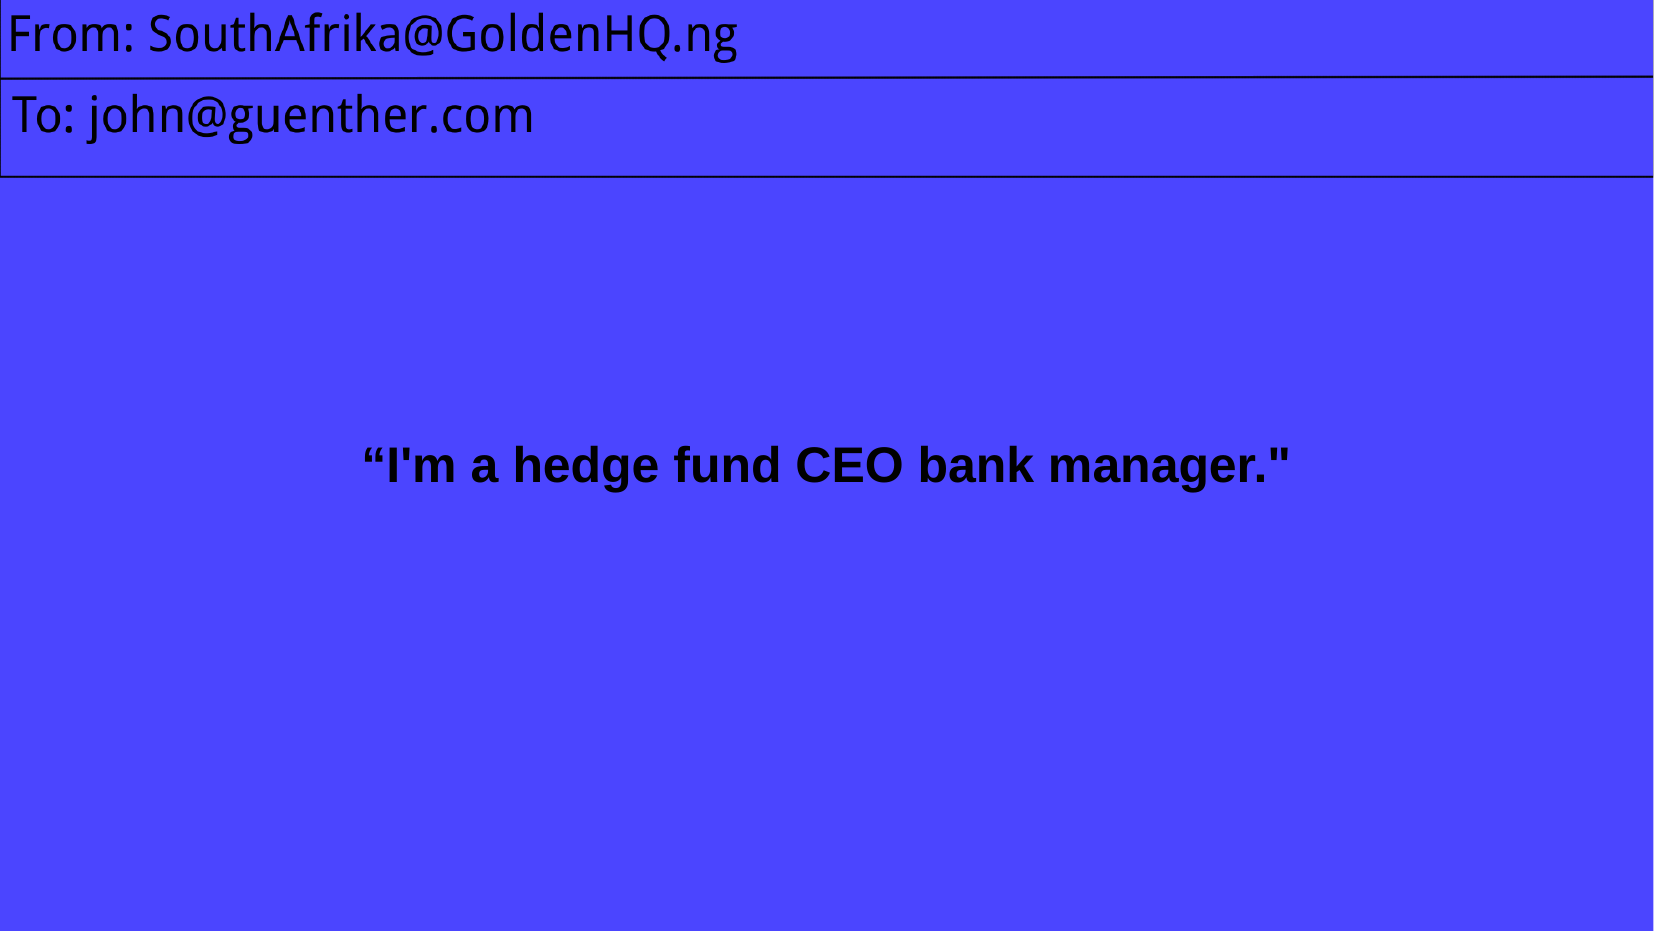

“I'm a hedge fund CEO bank manager."